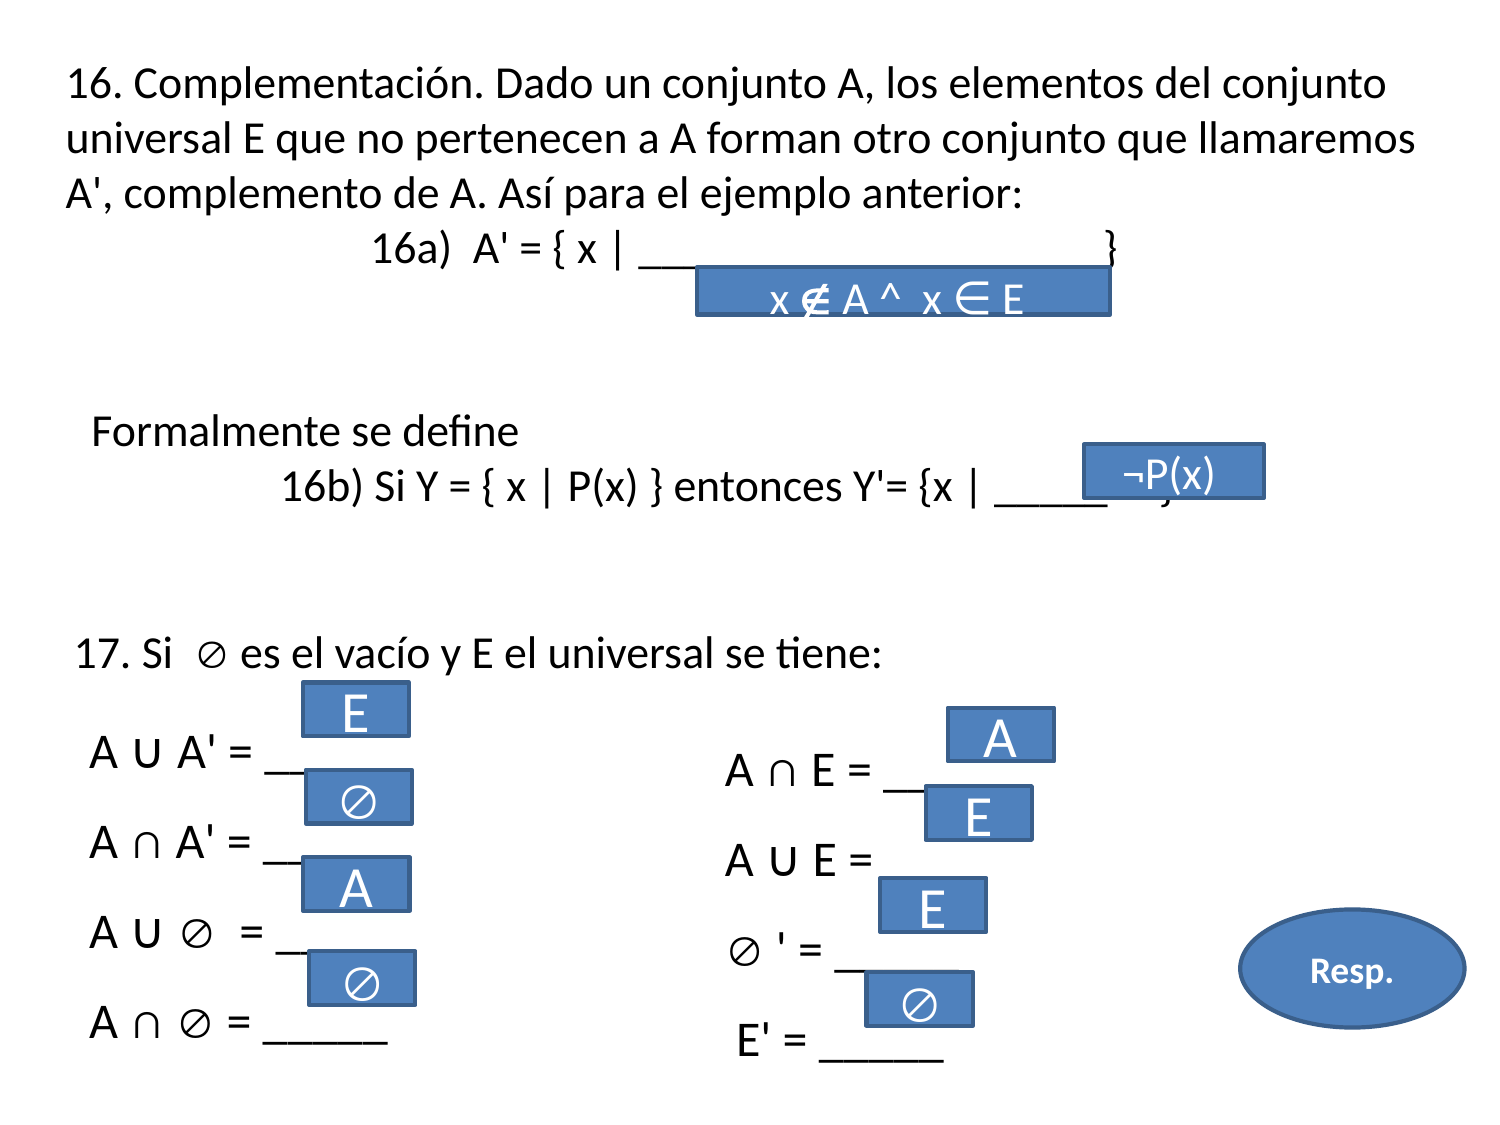

16. Complementación. Dado un conjunto A, los elementos del conjunto universal E que no pertenecen a A forman otro conjunto que llamaremos A', complemento de A. Así para el ejemplo anterior:
16a) A' = { x | ____________________ }
x  A ^ x ∈ E
Formalmente se define
16b) Si Y = { x | P(x) } entonces Y'= {x | _____ }
¬P(x)
^
17. Si  es el vacío y E el universal se tiene:
A ∪ A' = _____
A ∩ A' = _____
A ∪  = _____
A ∩  = _____
E
A ∩ E = ____
A ∪ E = ____
 ' = _____
 E' = _____
A

E
A
E
Resp.

